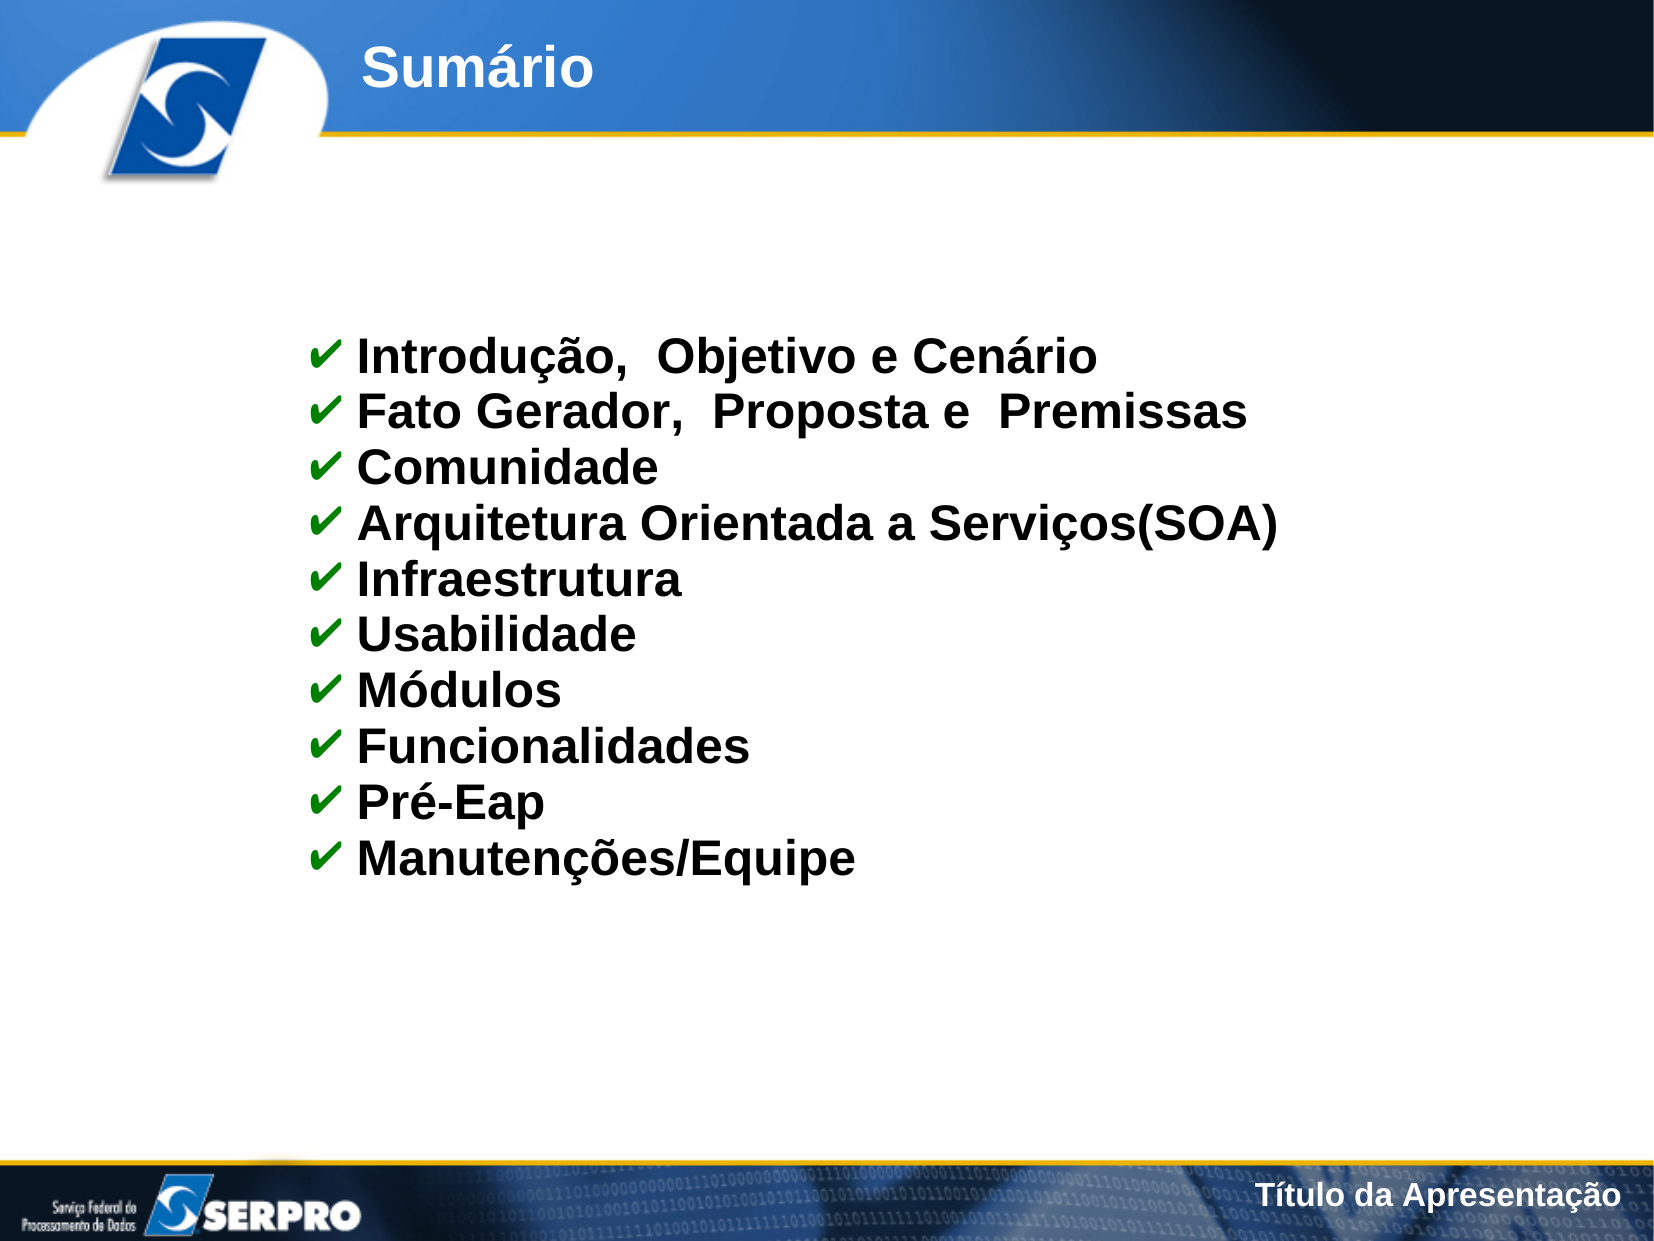

Sumário
 Introdução, Objetivo e Cenário
 Fato Gerador, Proposta e Premissas
 Comunidade
 Arquitetura Orientada a Serviços(SOA)
 Infraestrutura
 Usabilidade
 Módulos
 Funcionalidades
 Pré-Eap
 Manutenções/Equipe
# Título da Apresentação